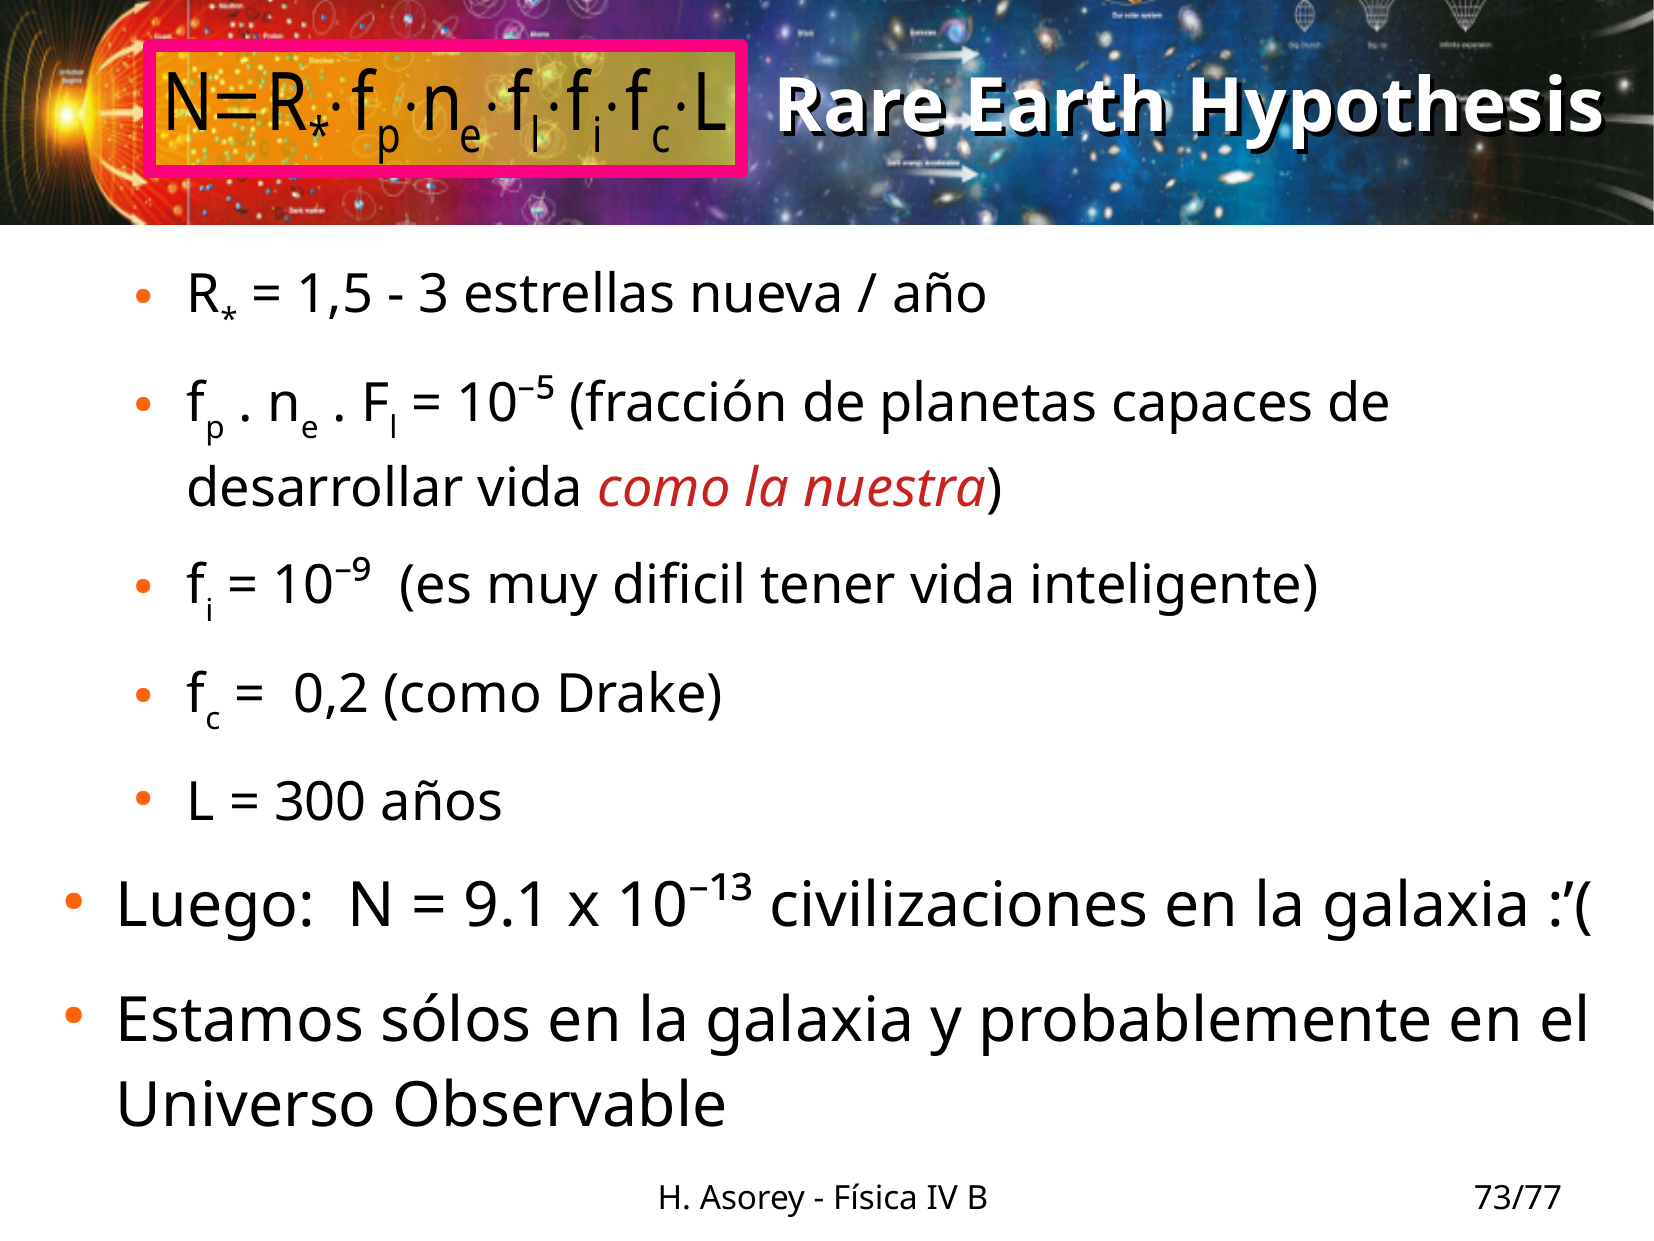

# Rare Earth Hypothesis
R* = 1,5 - 3 estrellas nueva / año
fp . ne . Fl = 10⁻⁵ (fracción de planetas capaces de desarrollar vida como la nuestra)
fi = 10⁻⁹ (es muy dificil tener vida inteligente)
fc = 0,2 (como Drake)
L = 300 años
Luego: N = 9.1 x 10⁻¹³ civilizaciones en la galaxia :’(
Estamos sólos en la galaxia y probablemente en el Universo Observable
H. Asorey - Física IV B
73